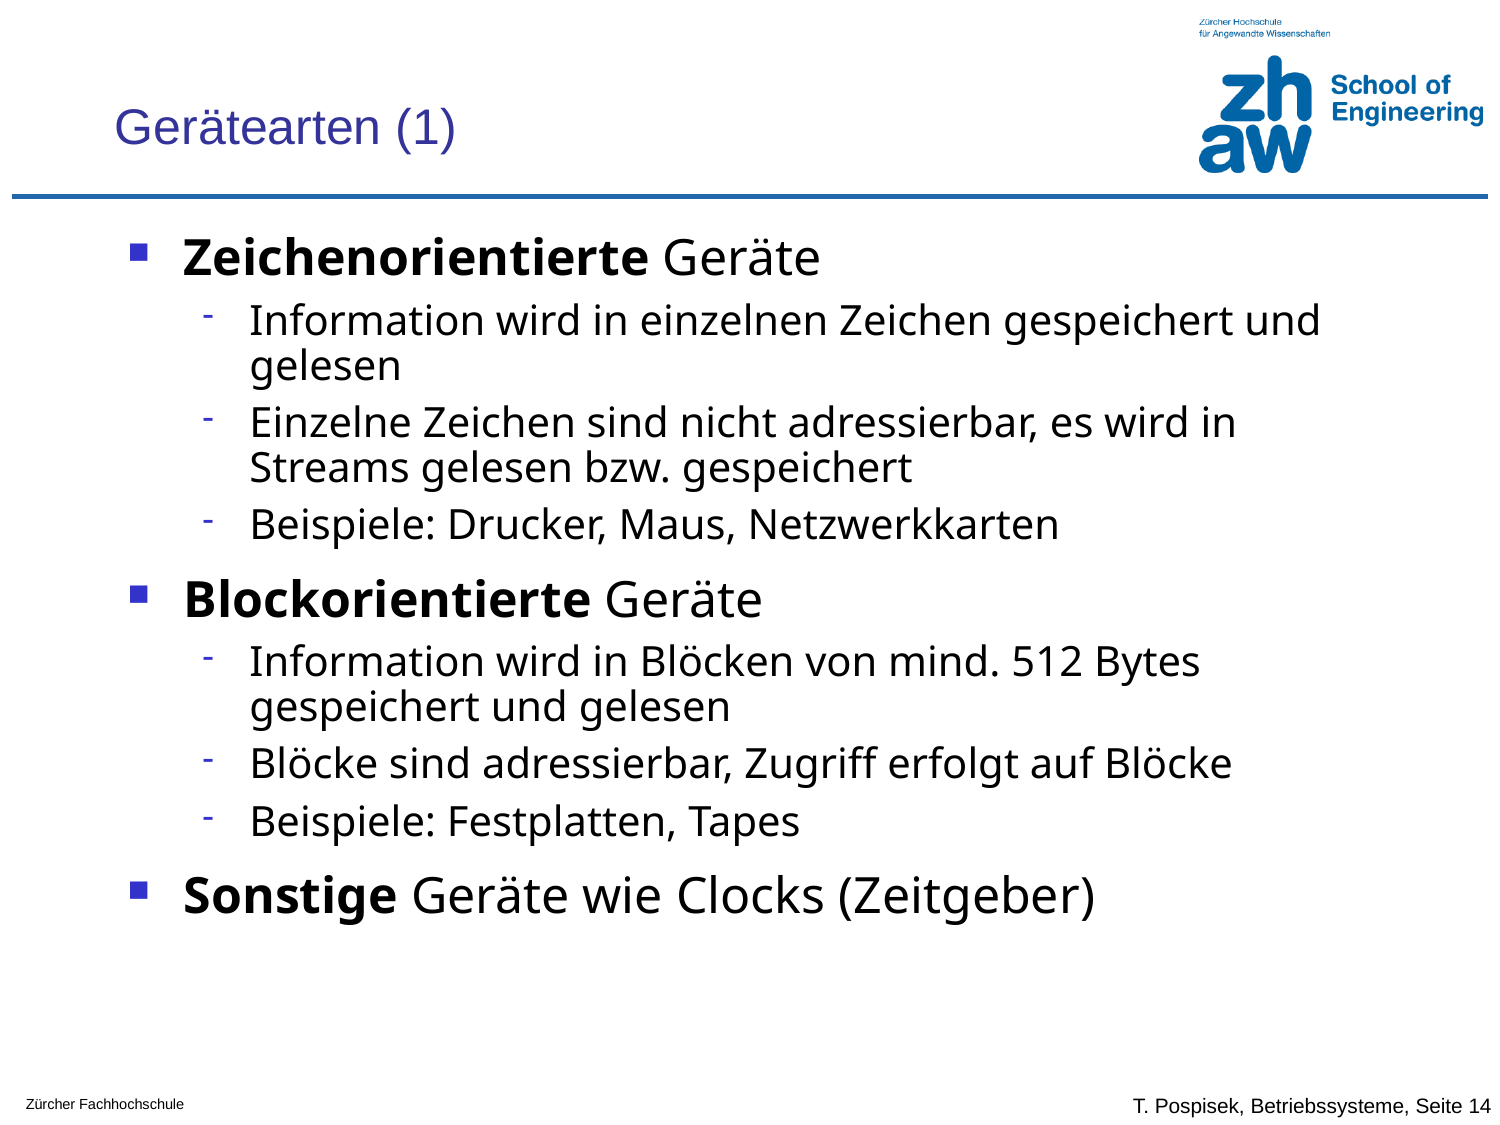

# Gerätearten (1)
Zeichenorientierte Geräte
Information wird in einzelnen Zeichen gespeichert und gelesen
Einzelne Zeichen sind nicht adressierbar, es wird in Streams gelesen bzw. gespeichert
Beispiele: Drucker, Maus, Netzwerkkarten
Blockorientierte Geräte
Information wird in Blöcken von mind. 512 Bytes gespeichert und gelesen
Blöcke sind adressierbar, Zugriff erfolgt auf Blöcke
Beispiele: Festplatten, Tapes
Sonstige Geräte wie Clocks (Zeitgeber)